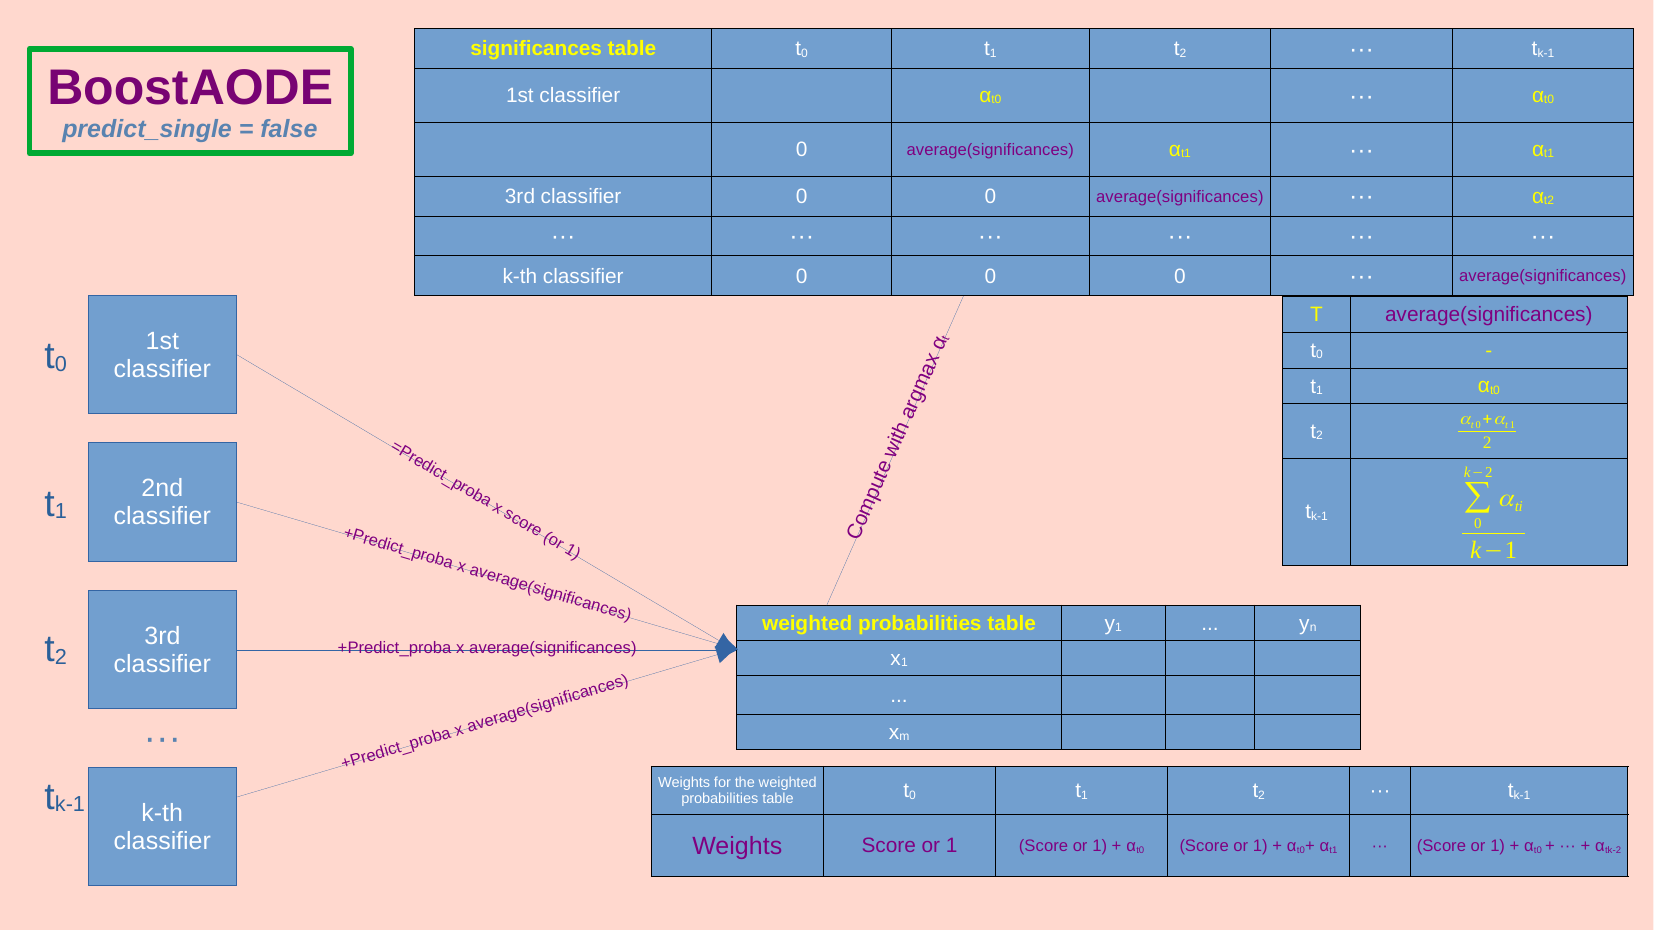

| significances table | t0 | t1 | t2 | ··· | tk-1 |
| --- | --- | --- | --- | --- | --- |
| 1st classifier | | αt0 | | ··· | αt0 |
| | 0 | average(significances) | αt1 | ··· | αt1 |
| 3rd classifier | 0 | 0 | average(significances) | ··· | αt2 |
| ··· | ··· | ··· | ··· | ··· | ··· |
| k-th classifier | 0 | 0 | 0 | ··· | average(significances) |
BoostAODE
predict_single = false
Compute with argmax αt
1st classifier
| T | average(significances) |
| --- | --- |
| t0 | - |
| t1 | αt0 |
| t2 | |
| tk-1 | |
t0
=Predict_proba x score (or 1)
2nd classifier
t1
+Predict_proba x average(significances)
3rd classifier
| weighted probabilities table | y1 | ... | yn |
| --- | --- | --- | --- |
| x1 | | | |
| ... | | | |
| xm | | | |
t2
+Predict_proba x average(significances)
+Predict_proba x average(significances)
 ···
| Weights for the weighted probabilities table | t0 | t1 | t2 | ··· | tk-1 |
| --- | --- | --- | --- | --- | --- |
| Weights | Score or 1 | (Score or 1) + αt0 | (Score or 1) + αt0+ αt1 | ··· | (Score or 1) + αt0 + ··· + αtk-2 |
tk-1
k-th classifier